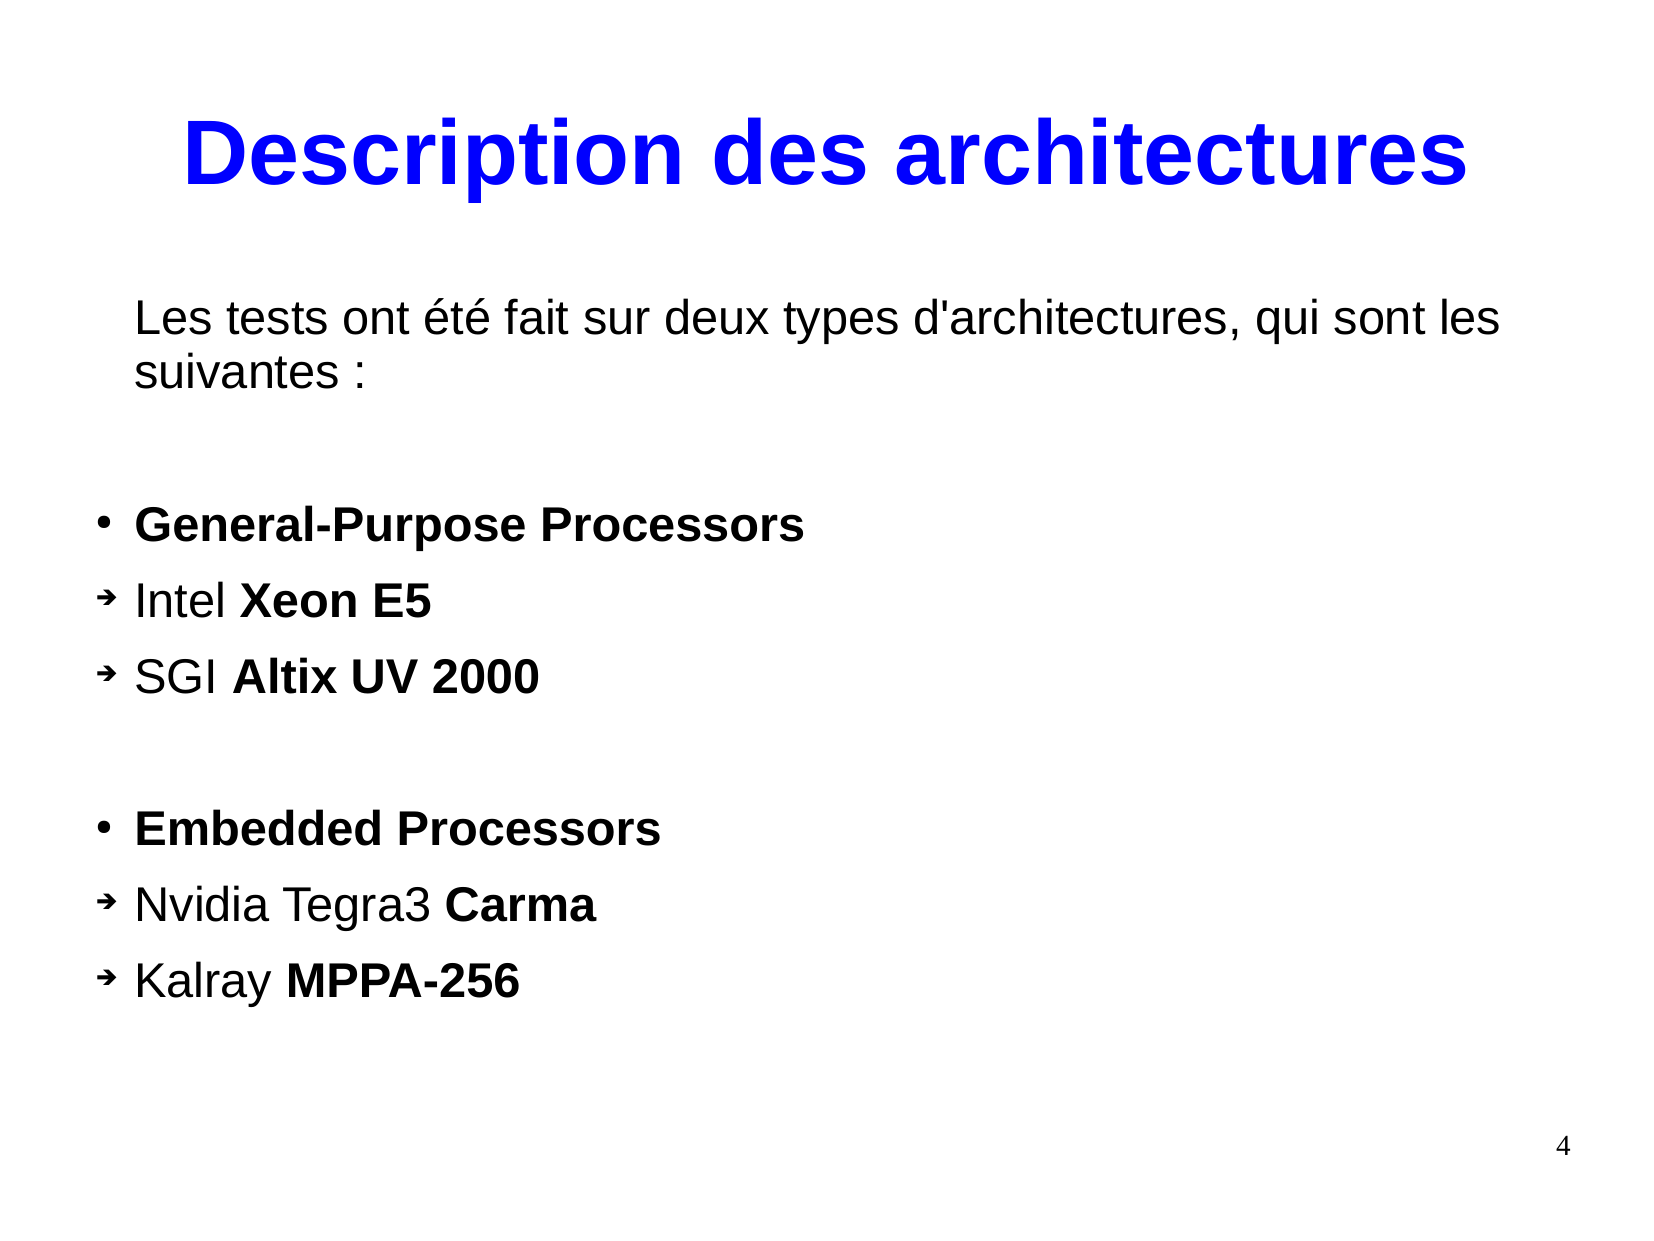

# Description des architectures
Les tests ont été fait sur deux types d'architectures, qui sont les suivantes :
General-Purpose Processors
Intel Xeon E5
SGI Altix UV 2000
Embedded Processors
Nvidia Tegra3 Carma
Kalray MPPA-256
4